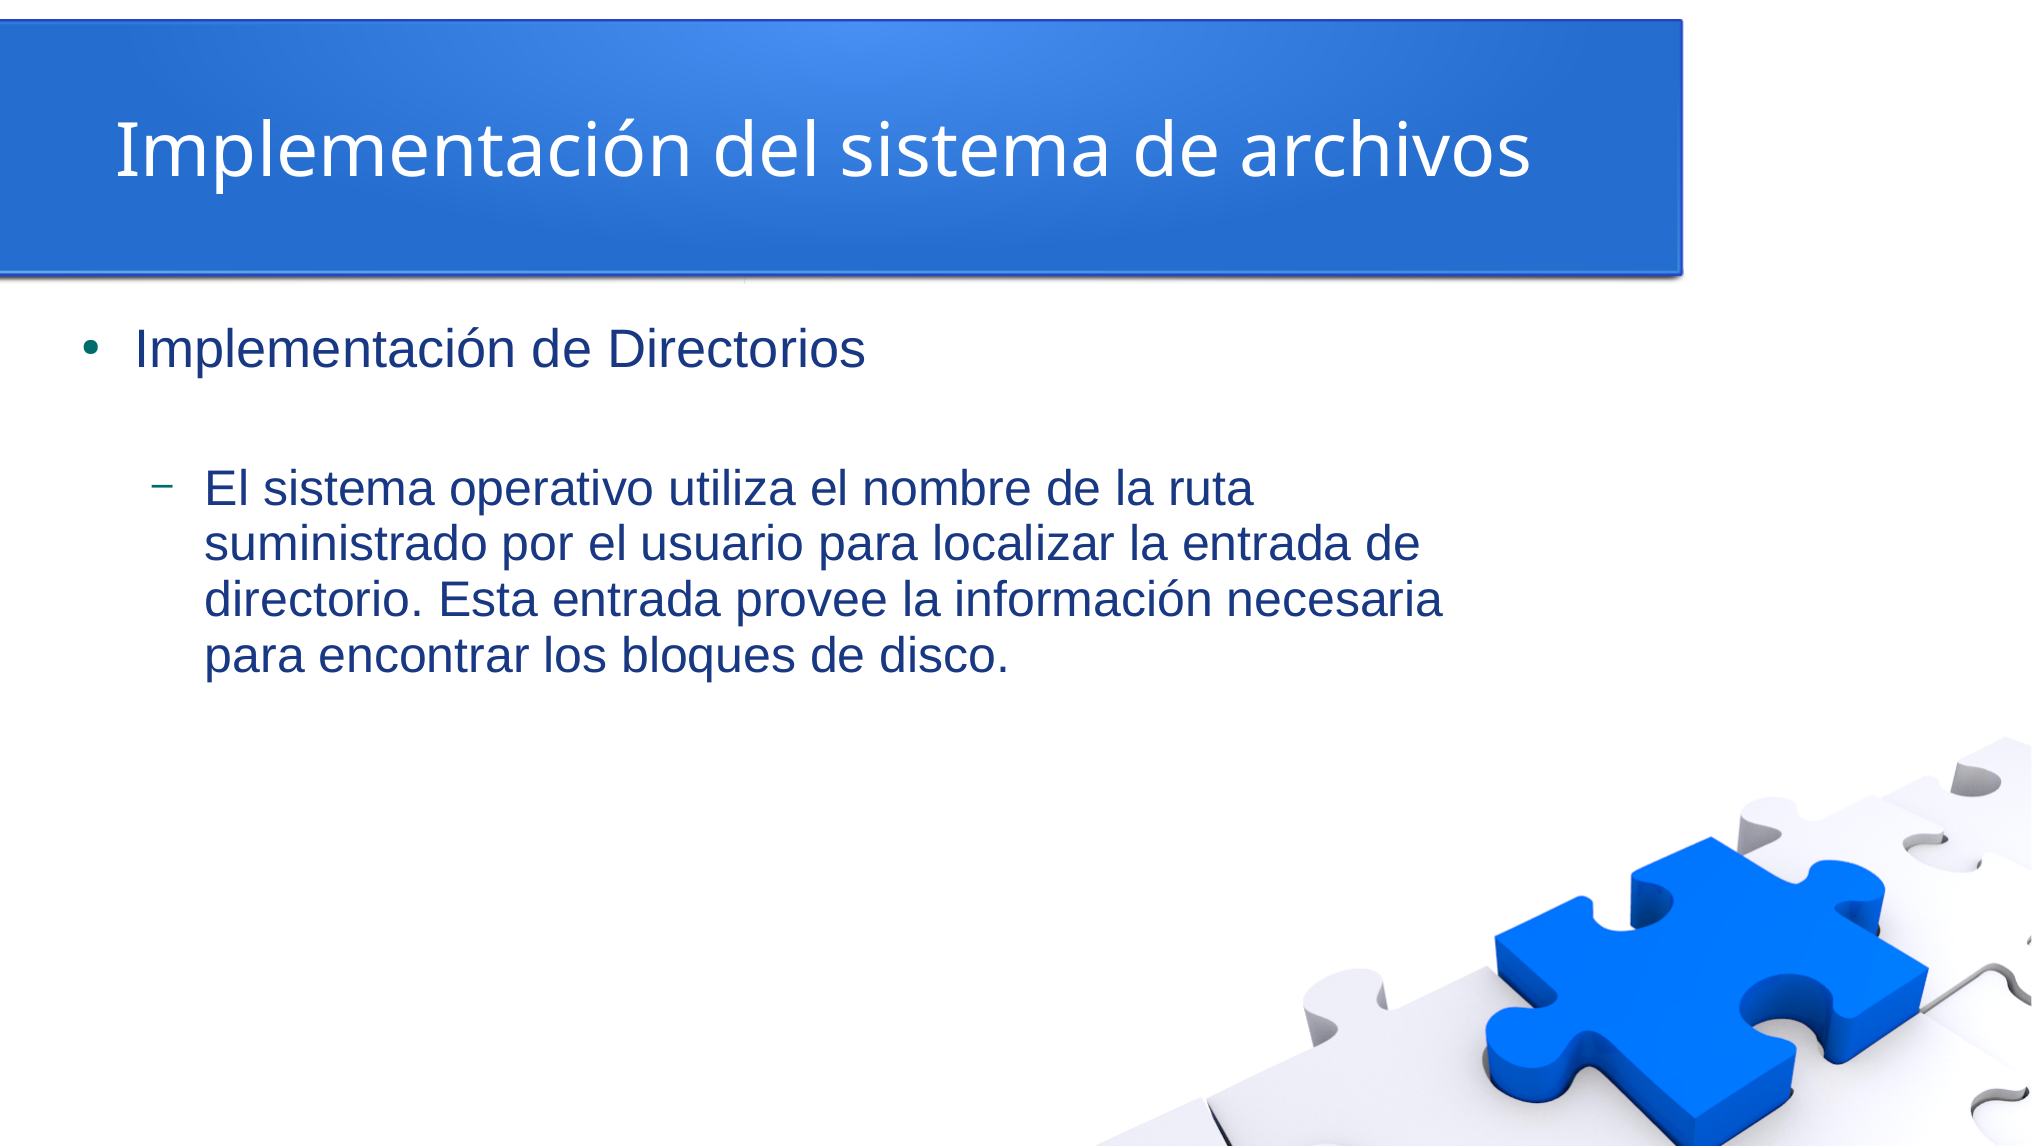

# Implementación del sistema de archivos
Implementación de Directorios
El sistema operativo utiliza el nombre de la ruta suministrado por el usuario para localizar la entrada de directorio. Esta entrada provee la información necesaria para encontrar los bloques de disco.